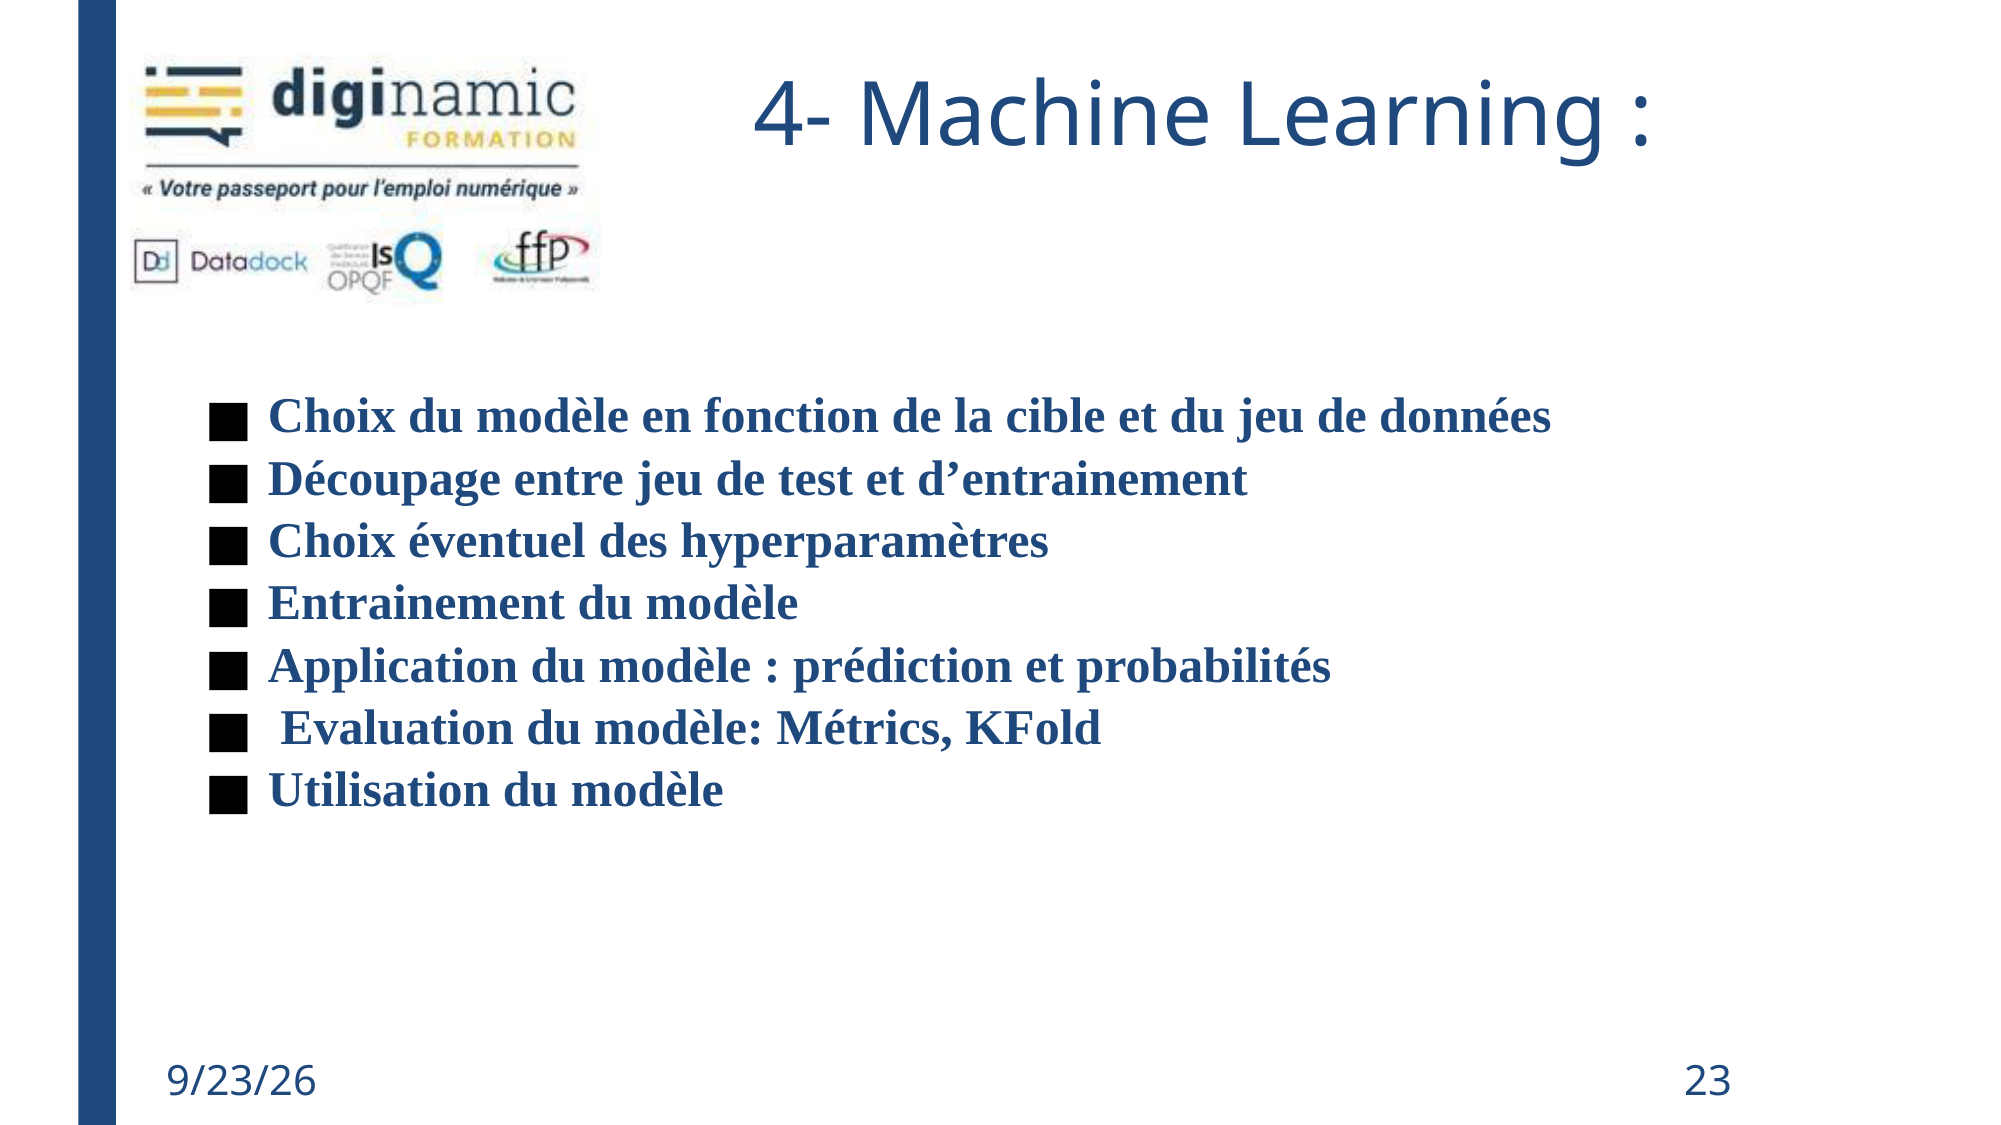

# 4- Machine Learning :
Choix du modèle en fonction de la cible et du jeu de données
Découpage entre jeu de test et d’entrainement
Choix éventuel des hyperparamètres
Entrainement du modèle
Application du modèle : prédiction et probabilités
 Evaluation du modèle: Métrics, KFold
Utilisation du modèle